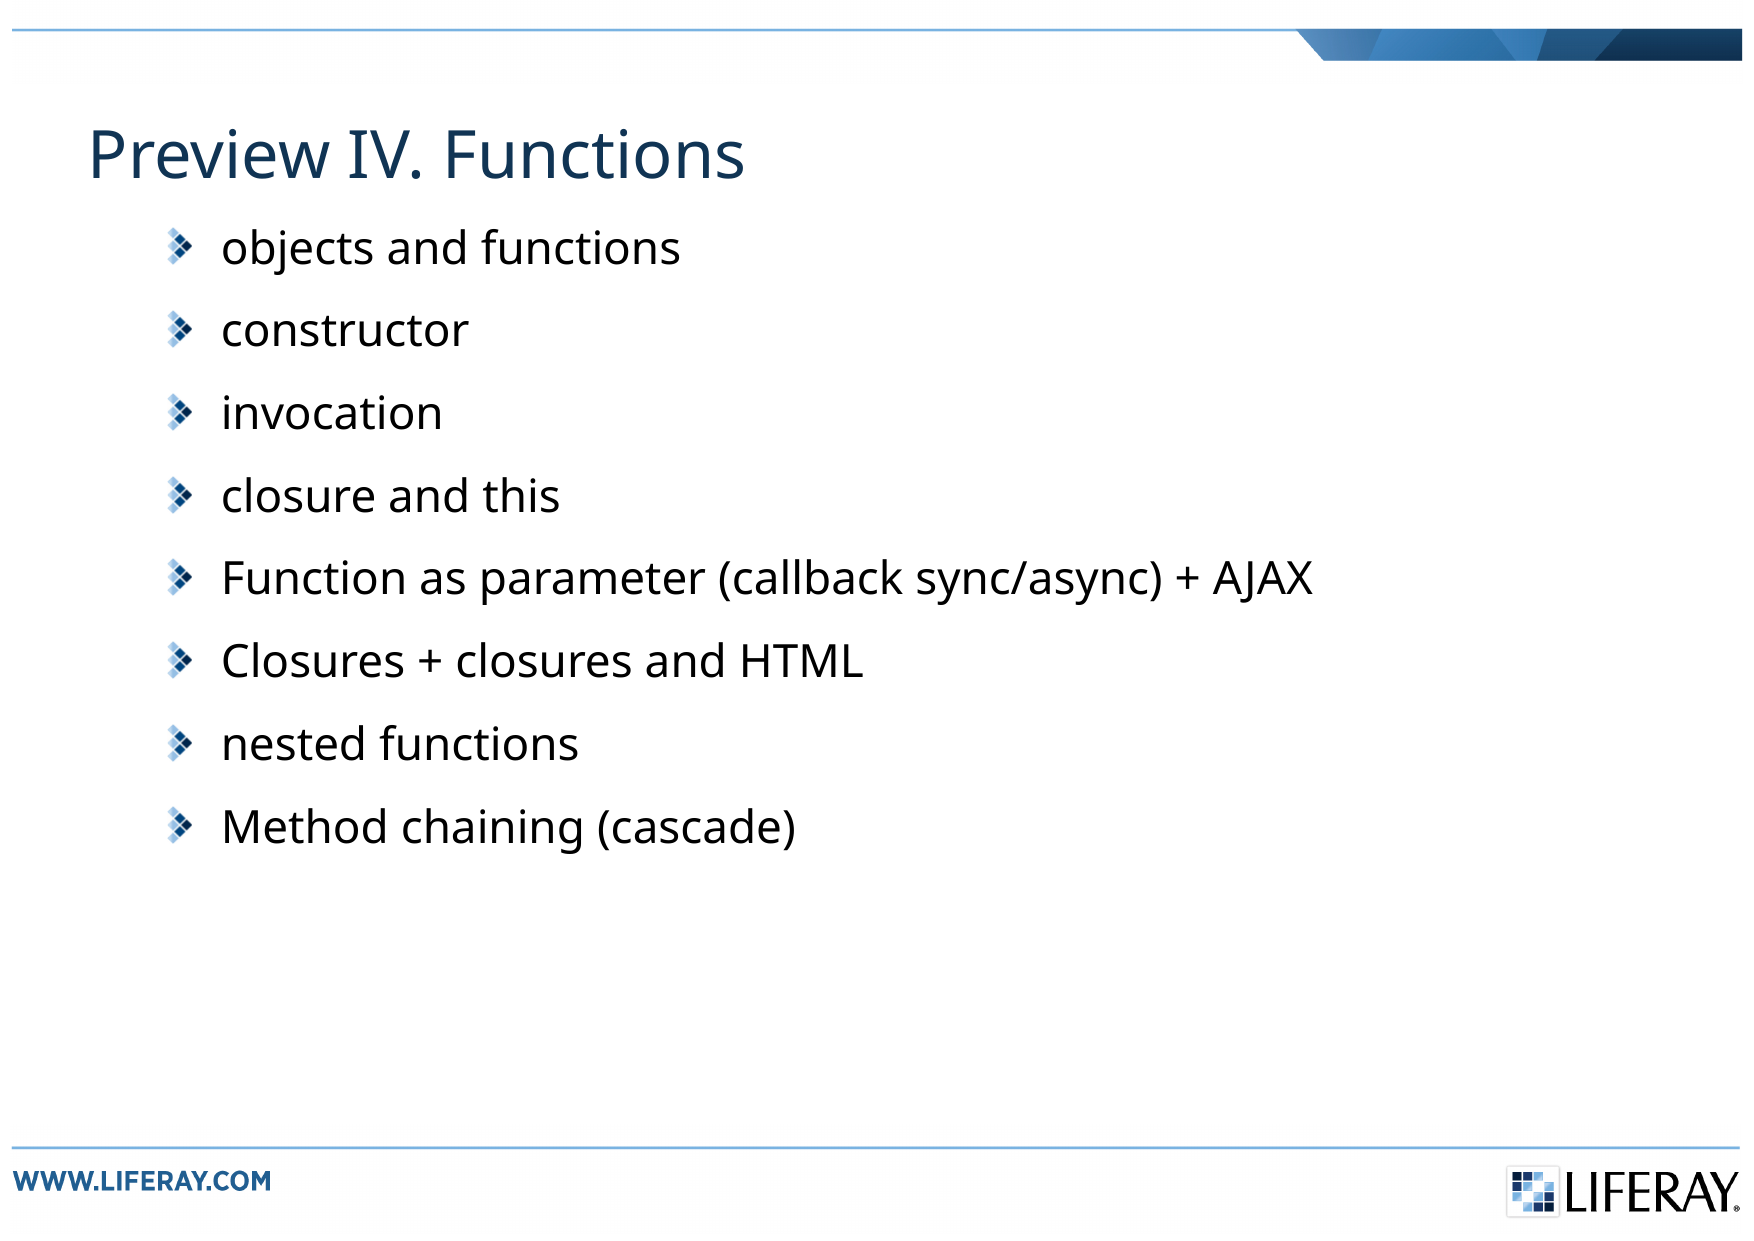

# Preview IV. Functions
objects and functions
constructor
invocation
closure and this
Function as parameter (callback sync/async) + AJAX
Closures + closures and HTML
nested functions
Method chaining (cascade)